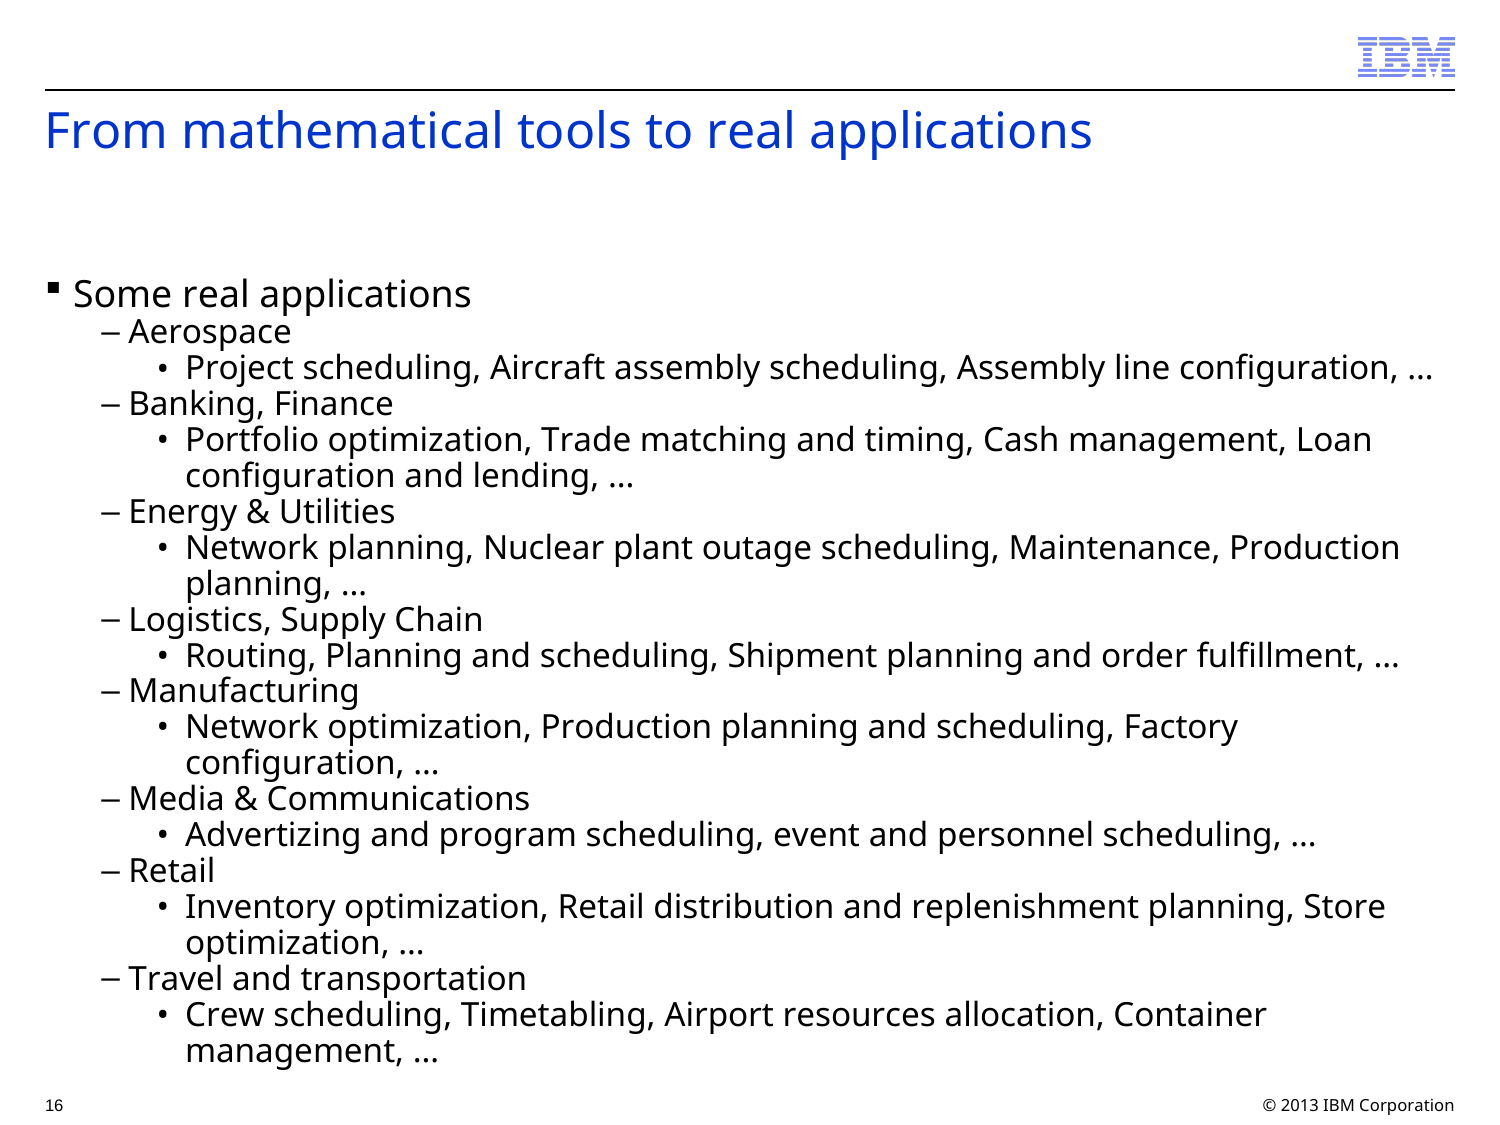

# From mathematical tools to real applications
Some real applications
Aerospace
Project scheduling, Aircraft assembly scheduling, Assembly line configuration, …
Banking, Finance
Portfolio optimization, Trade matching and timing, Cash management, Loan configuration and lending, …
Energy & Utilities
Network planning, Nuclear plant outage scheduling, Maintenance, Production planning, …
Logistics, Supply Chain
Routing, Planning and scheduling, Shipment planning and order fulfillment, …
Manufacturing
Network optimization, Production planning and scheduling, Factory configuration, …
Media & Communications
Advertizing and program scheduling, event and personnel scheduling, …
Retail
Inventory optimization, Retail distribution and replenishment planning, Store optimization, …
Travel and transportation
Crew scheduling, Timetabling, Airport resources allocation, Container management, …
16